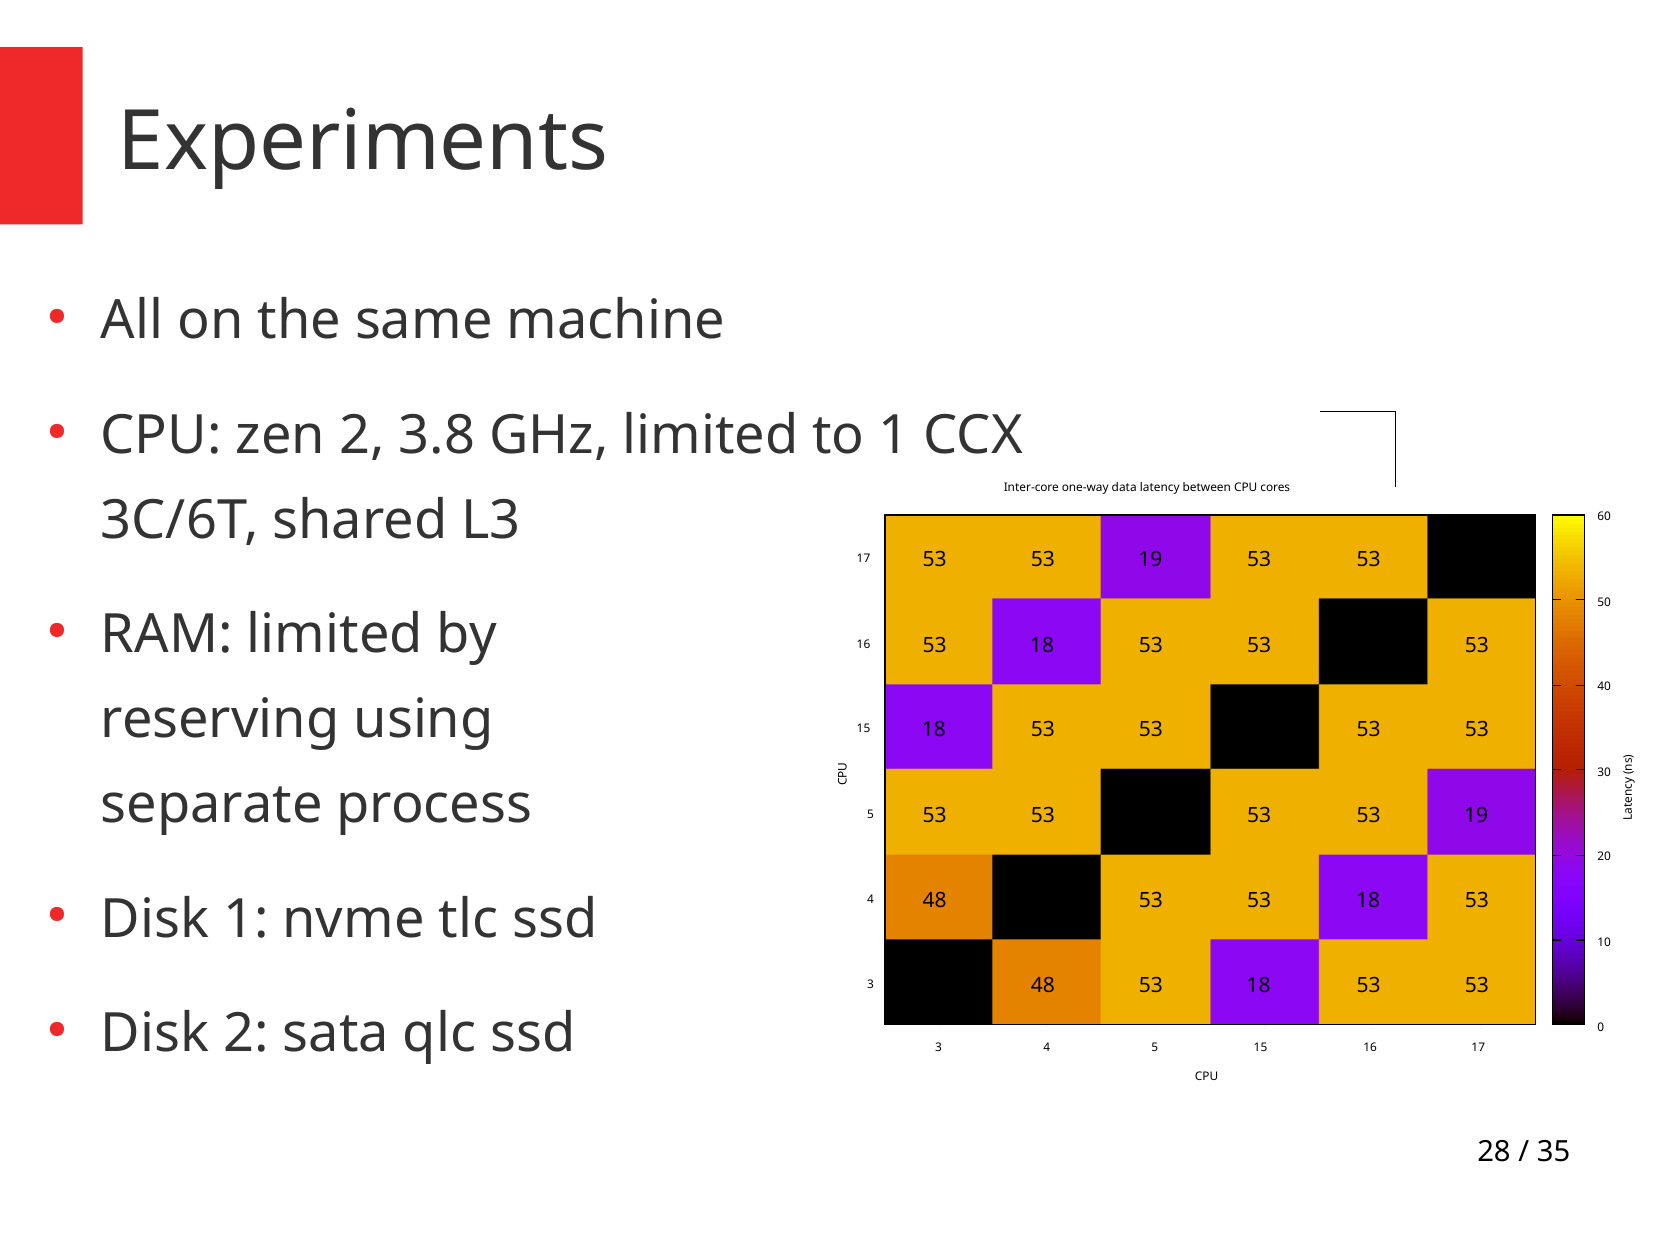

Experiments
# All on the same machine
CPU: zen 2, 3.8 GHz, limited to 1 CCX
3C/6T, shared L3
RAM: limited by
reserving using
separate process
Disk 1: nvme tlc ssd
Disk 2: sata qlc ssd
28